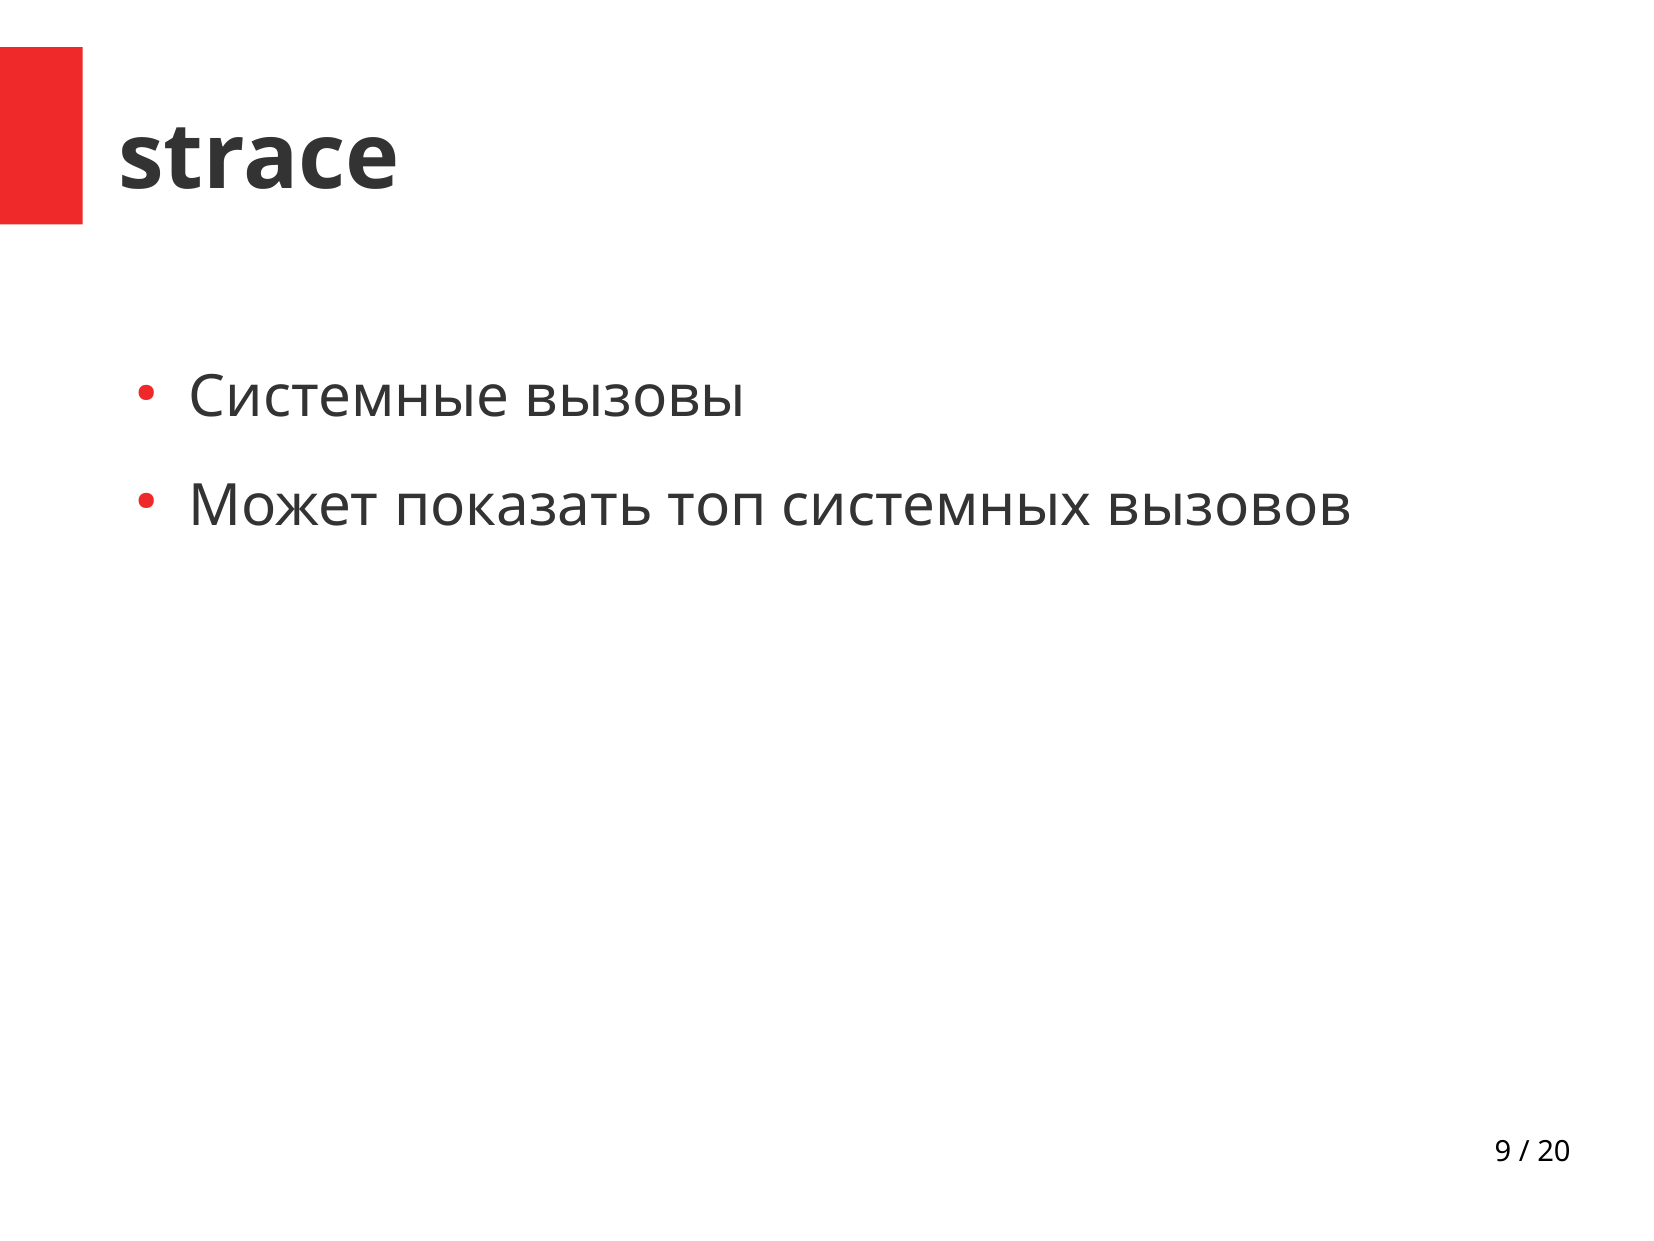

# strace
Системные вызовы
Может показать топ системных вызовов
9